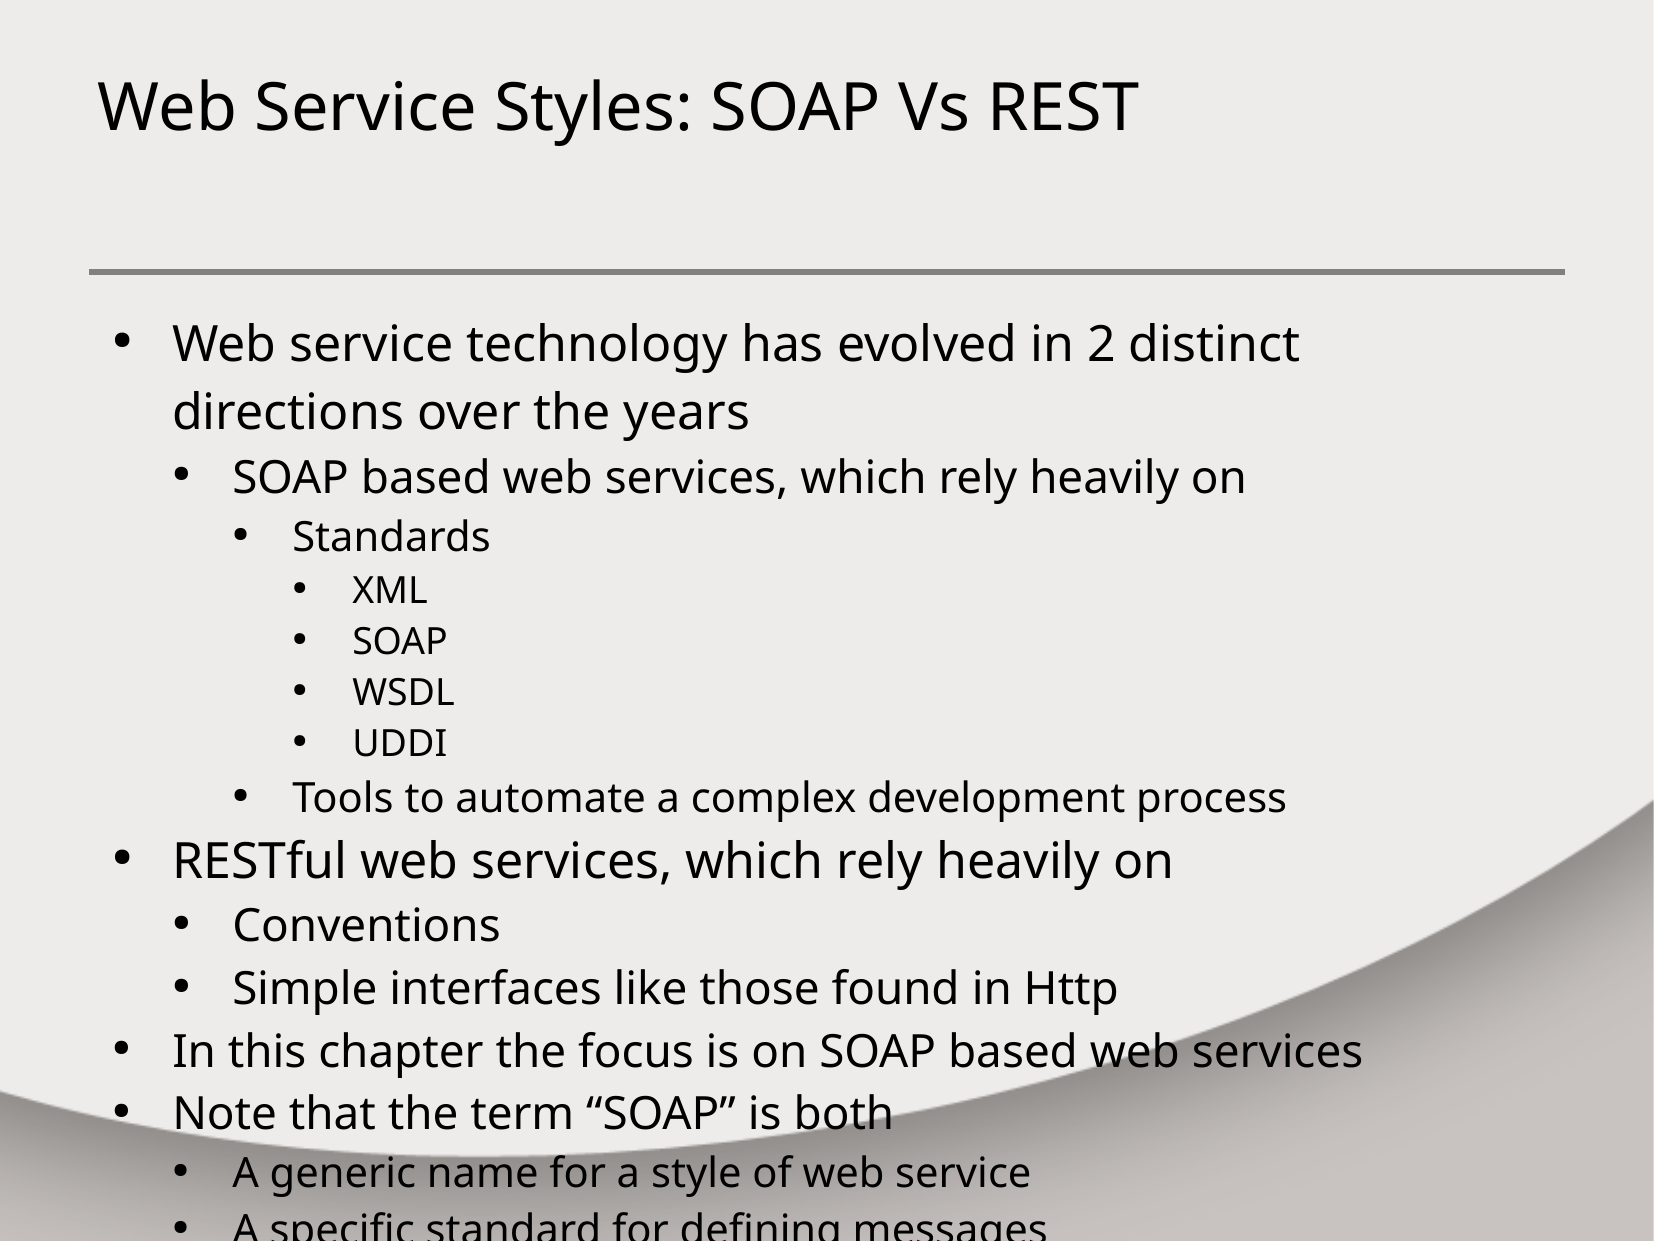

# Web Service Styles: SOAP Vs REST
Web service technology has evolved in 2 distinct directions over the years
SOAP based web services, which rely heavily on
Standards
XML
SOAP
WSDL
UDDI
Tools to automate a complex development process
RESTful web services, which rely heavily on
Conventions
Simple interfaces like those found in Http
In this chapter the focus is on SOAP based web services
Note that the term “SOAP” is both
A generic name for a style of web service
A specific standard for defining messages